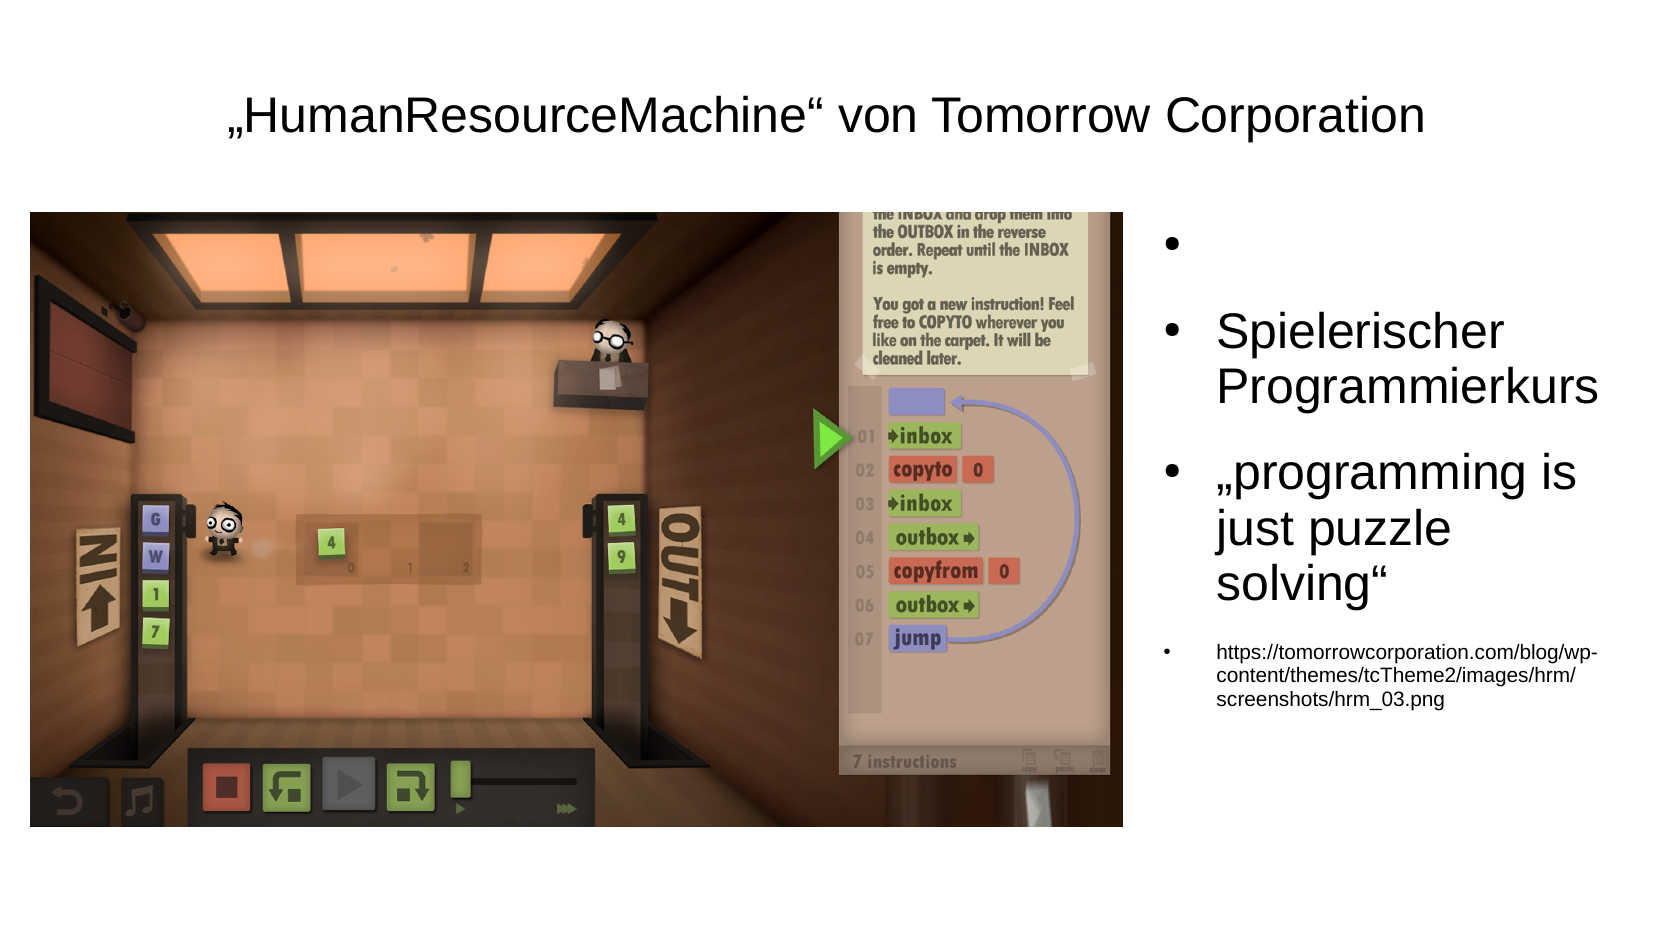

# „HumanResourceMachine“ von Tomorrow Corporation
Spielerischer Programmierkurs
„programming is just puzzle solving“
https://tomorrowcorporation.com/blog/wp-content/themes/tcTheme2/images/hrm/screenshots/hrm_03.png